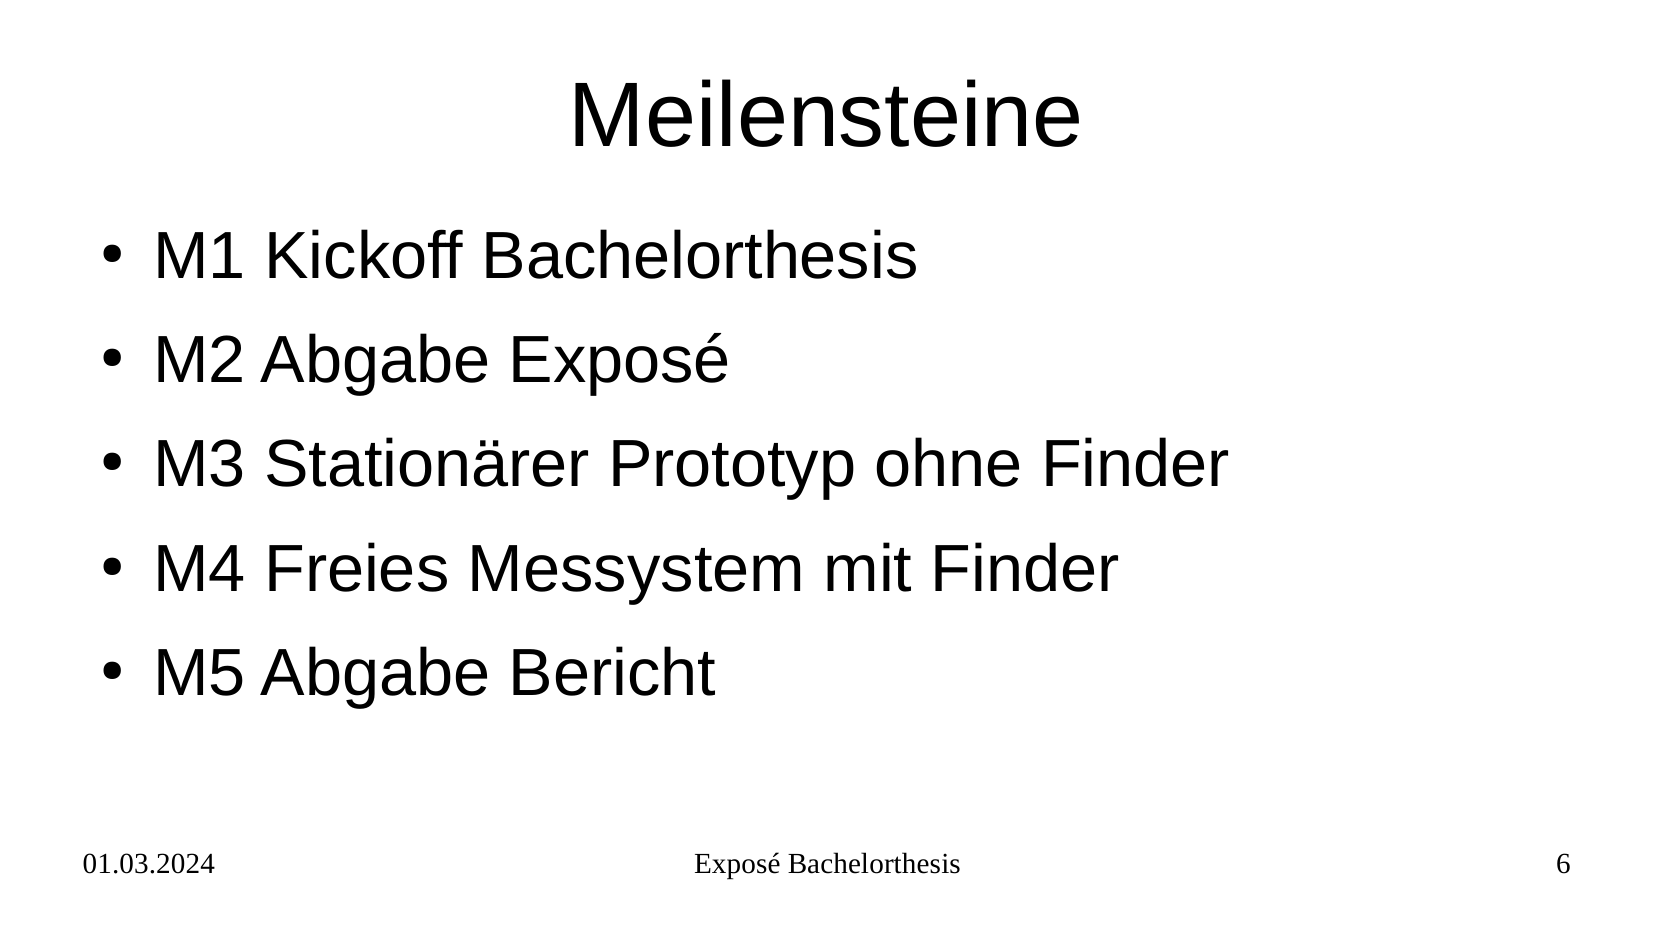

# Meilensteine
M1 Kickoff Bachelorthesis
M2 Abgabe Exposé
M3 Stationärer Prototyp ohne Finder
M4 Freies Messystem mit Finder
M5 Abgabe Bericht
01.03.2024
Exposé Bachelorthesis
6